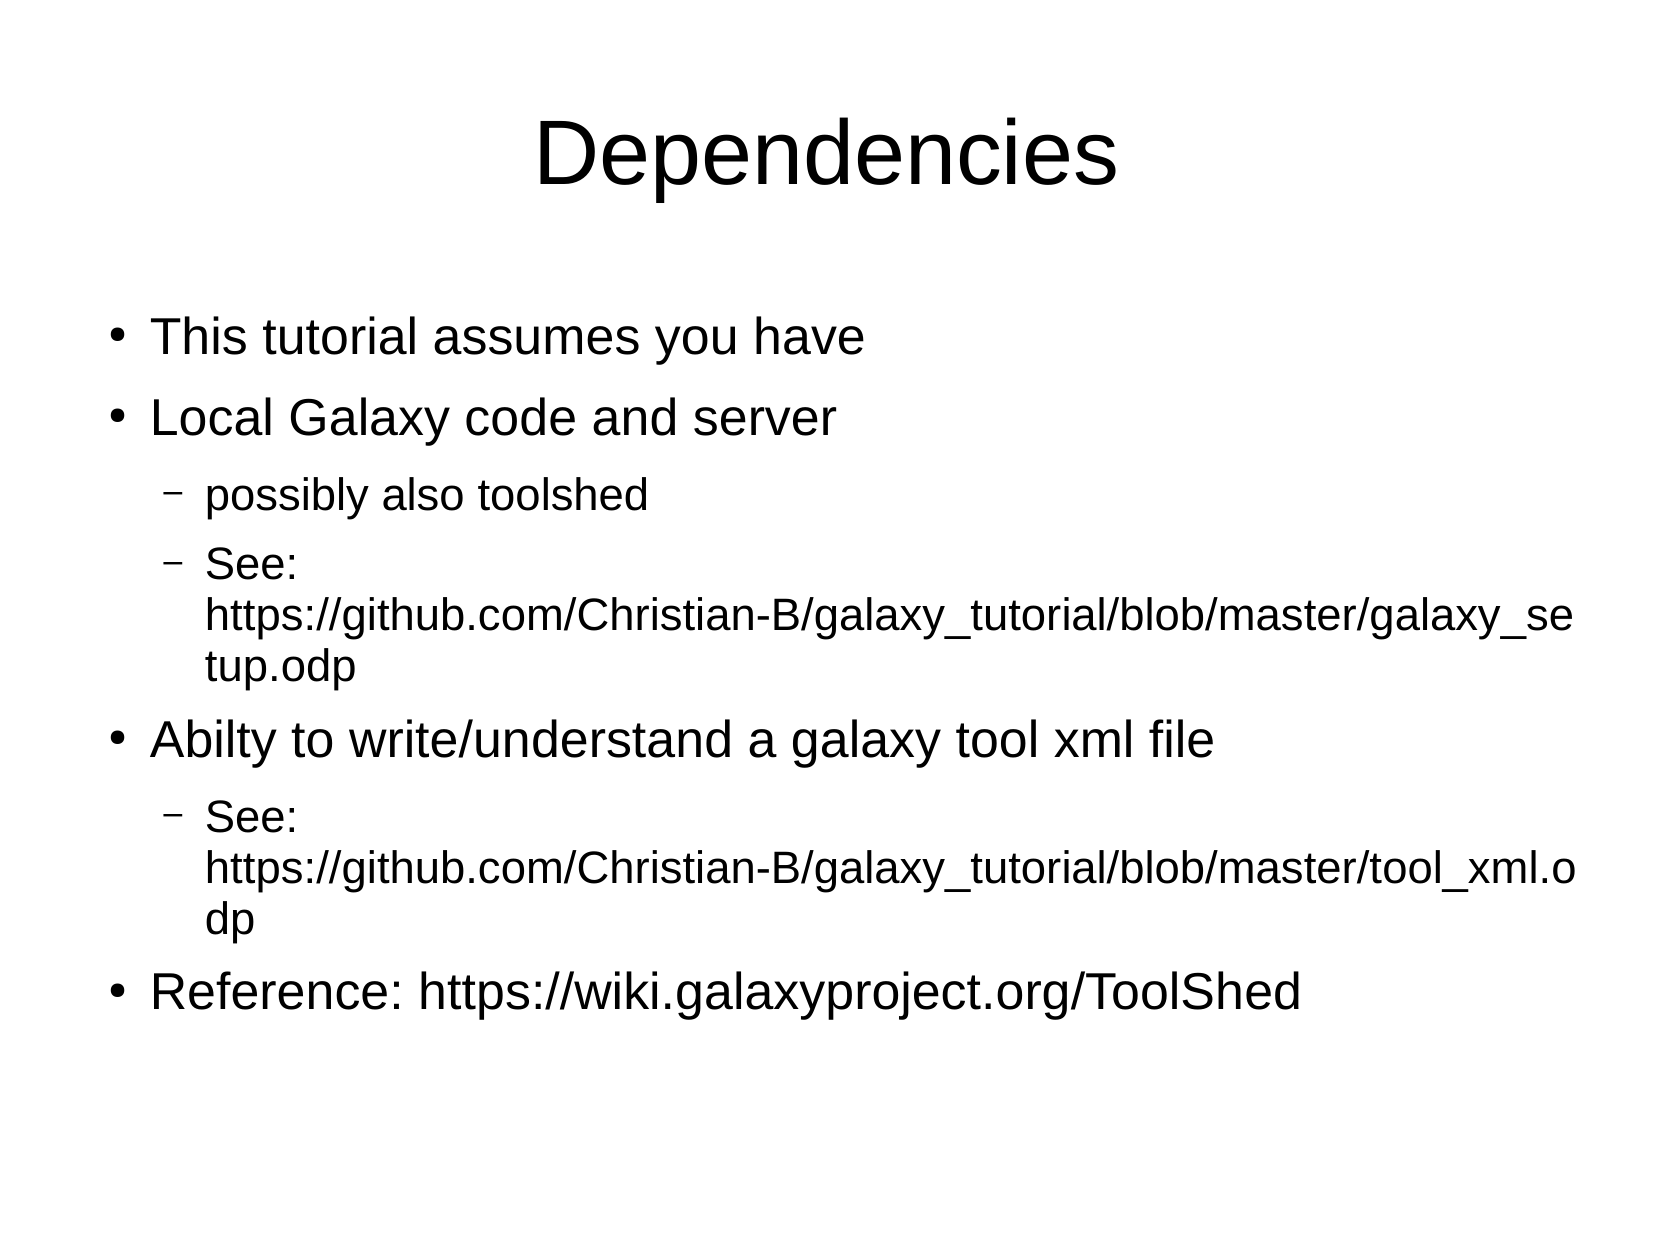

# Dependencies
This tutorial assumes you have
Local Galaxy code and server
possibly also toolshed
See: https://github.com/Christian-B/galaxy_tutorial/blob/master/galaxy_setup.odp
Abilty to write/understand a galaxy tool xml file
See: https://github.com/Christian-B/galaxy_tutorial/blob/master/tool_xml.odp
Reference: https://wiki.galaxyproject.org/ToolShed